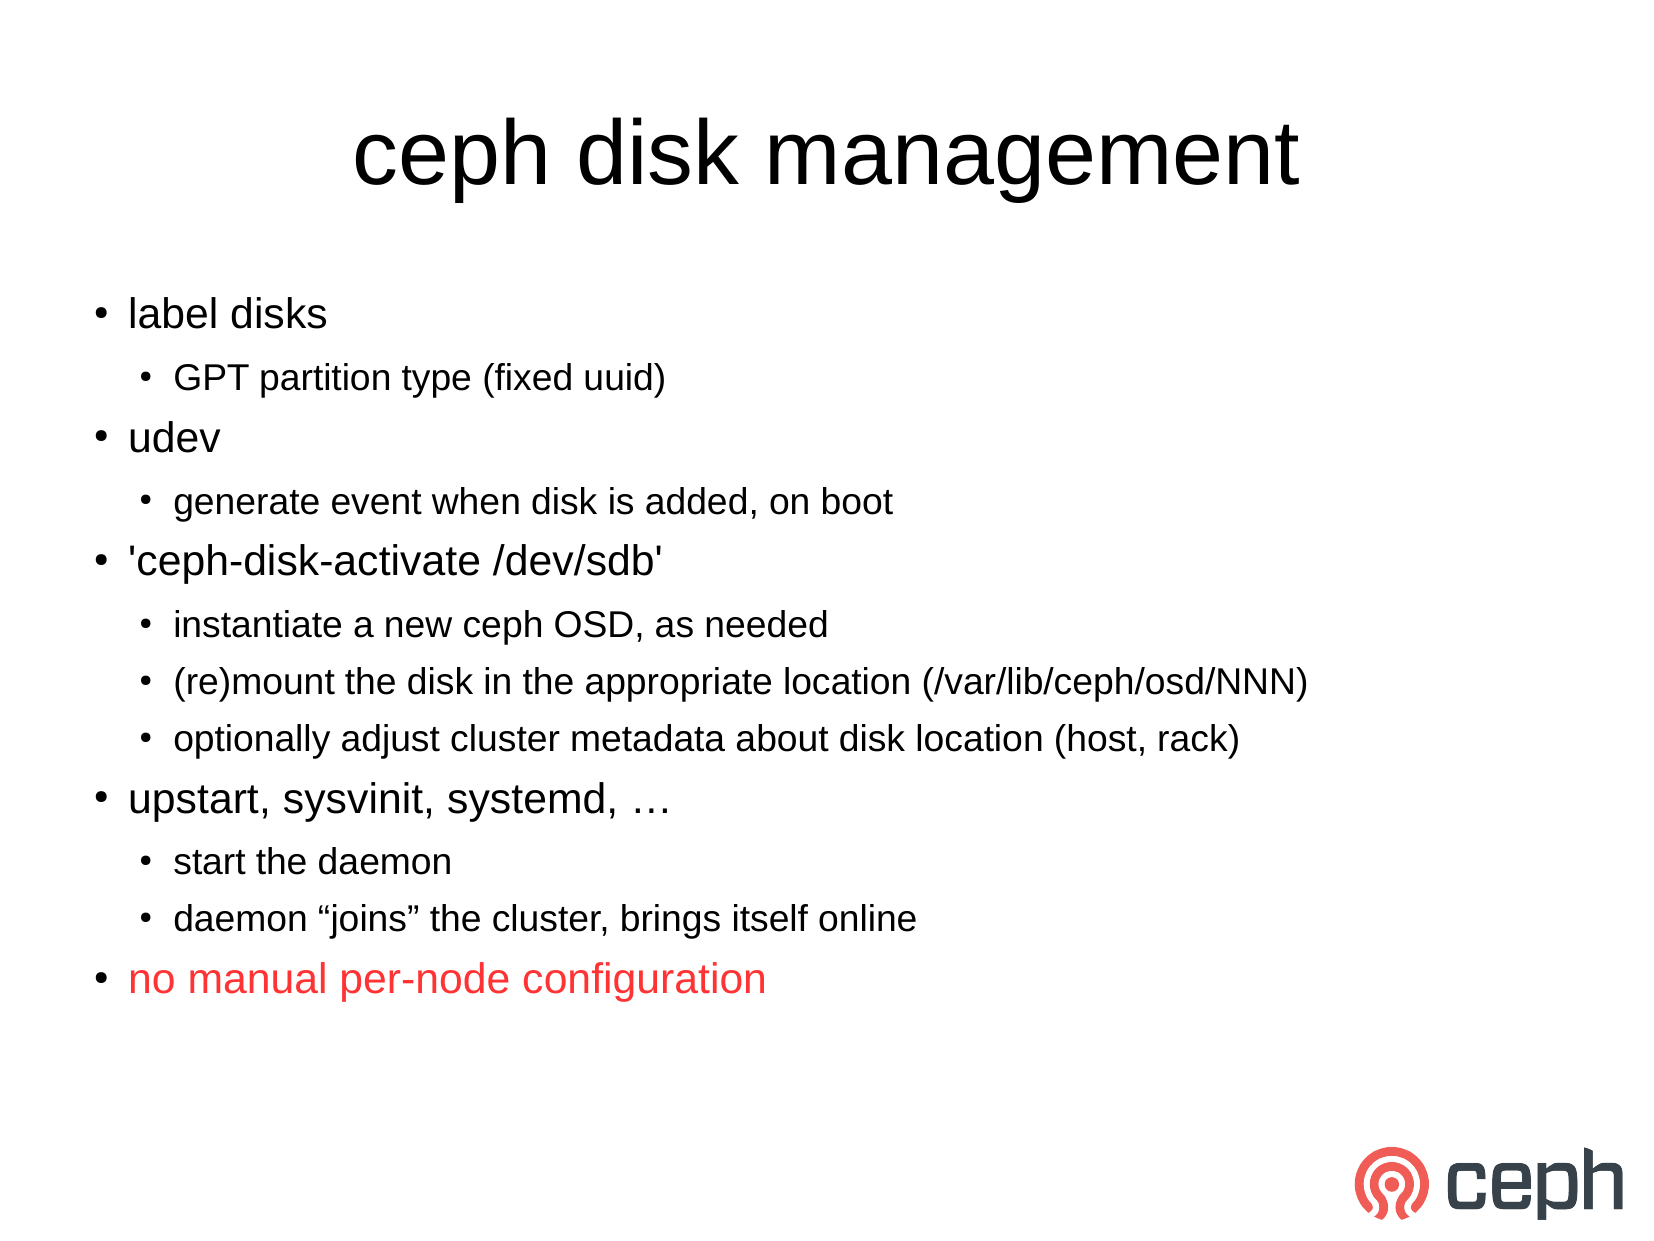

# ceph disk management
label disks
GPT partition type (fixed uuid)
udev
generate event when disk is added, on boot
'ceph-disk-activate /dev/sdb'
instantiate a new ceph OSD, as needed
(re)mount the disk in the appropriate location (/var/lib/ceph/osd/NNN)
optionally adjust cluster metadata about disk location (host, rack)
upstart, sysvinit, systemd, …
start the daemon
daemon “joins” the cluster, brings itself online
no manual per-node configuration